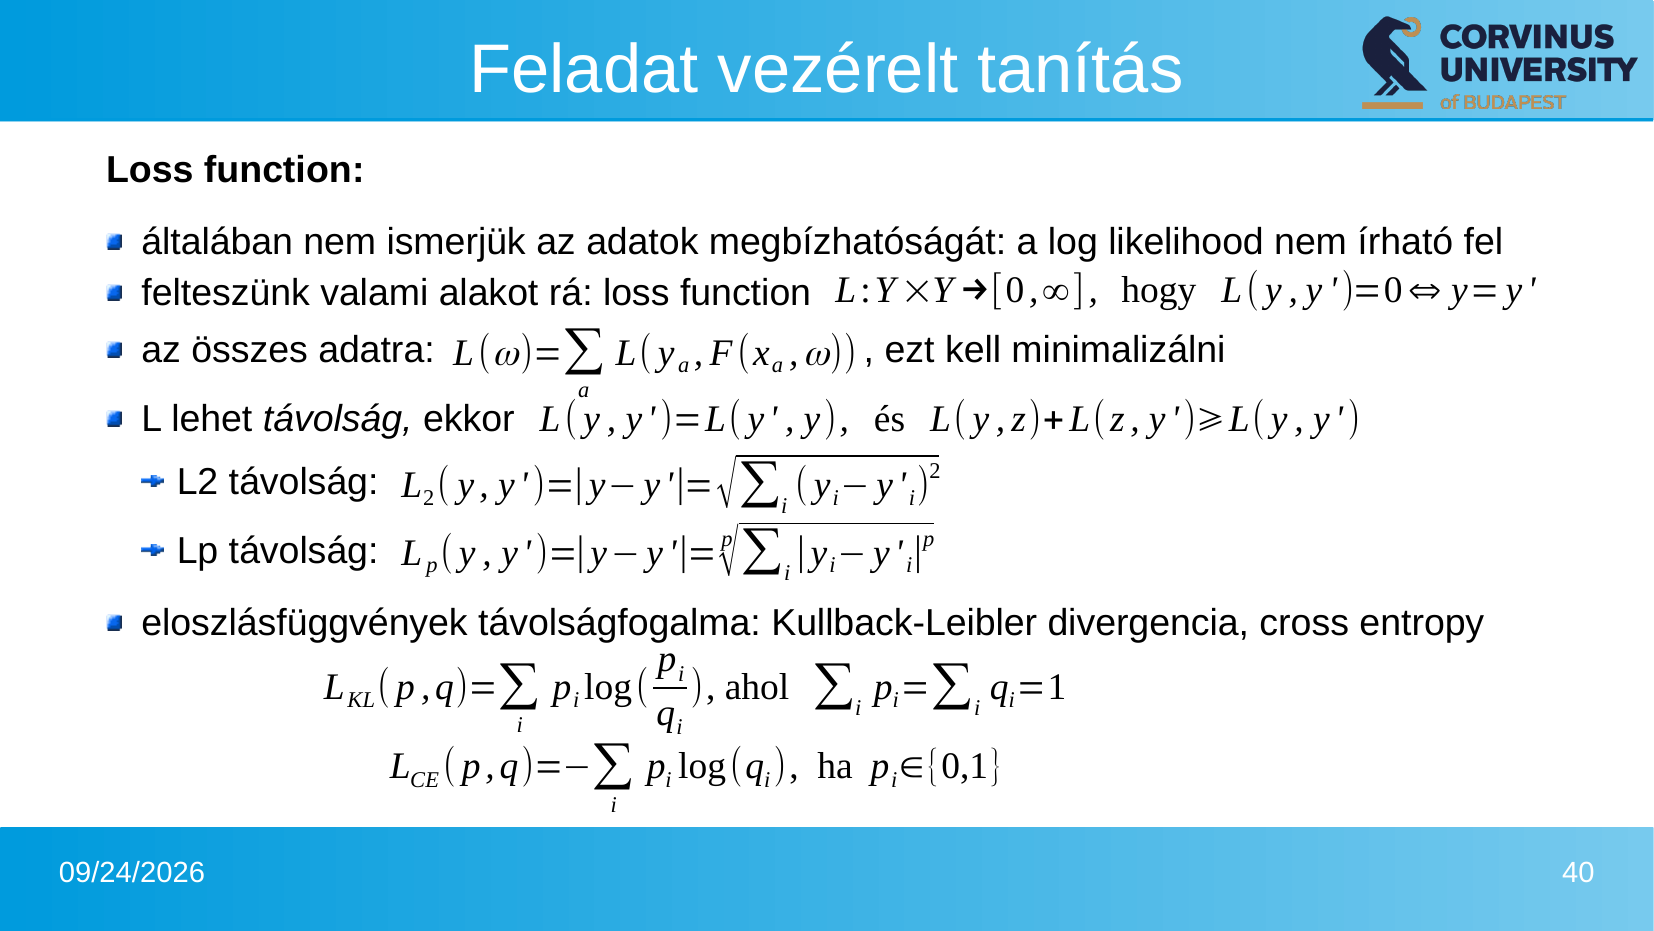

# Feladat vezérelt tanítás
Loss function:
általában nem ismerjük az adatok megbízhatóságát: a log likelihood nem írható fel
felteszünk valami alakot rá: loss function
az összes adatra: , ezt kell minimalizálni
L lehet távolság, ekkor
L2 távolság:
Lp távolság:
eloszlásfüggvények távolságfogalma: Kullback-Leibler divergencia, cross entropy
40